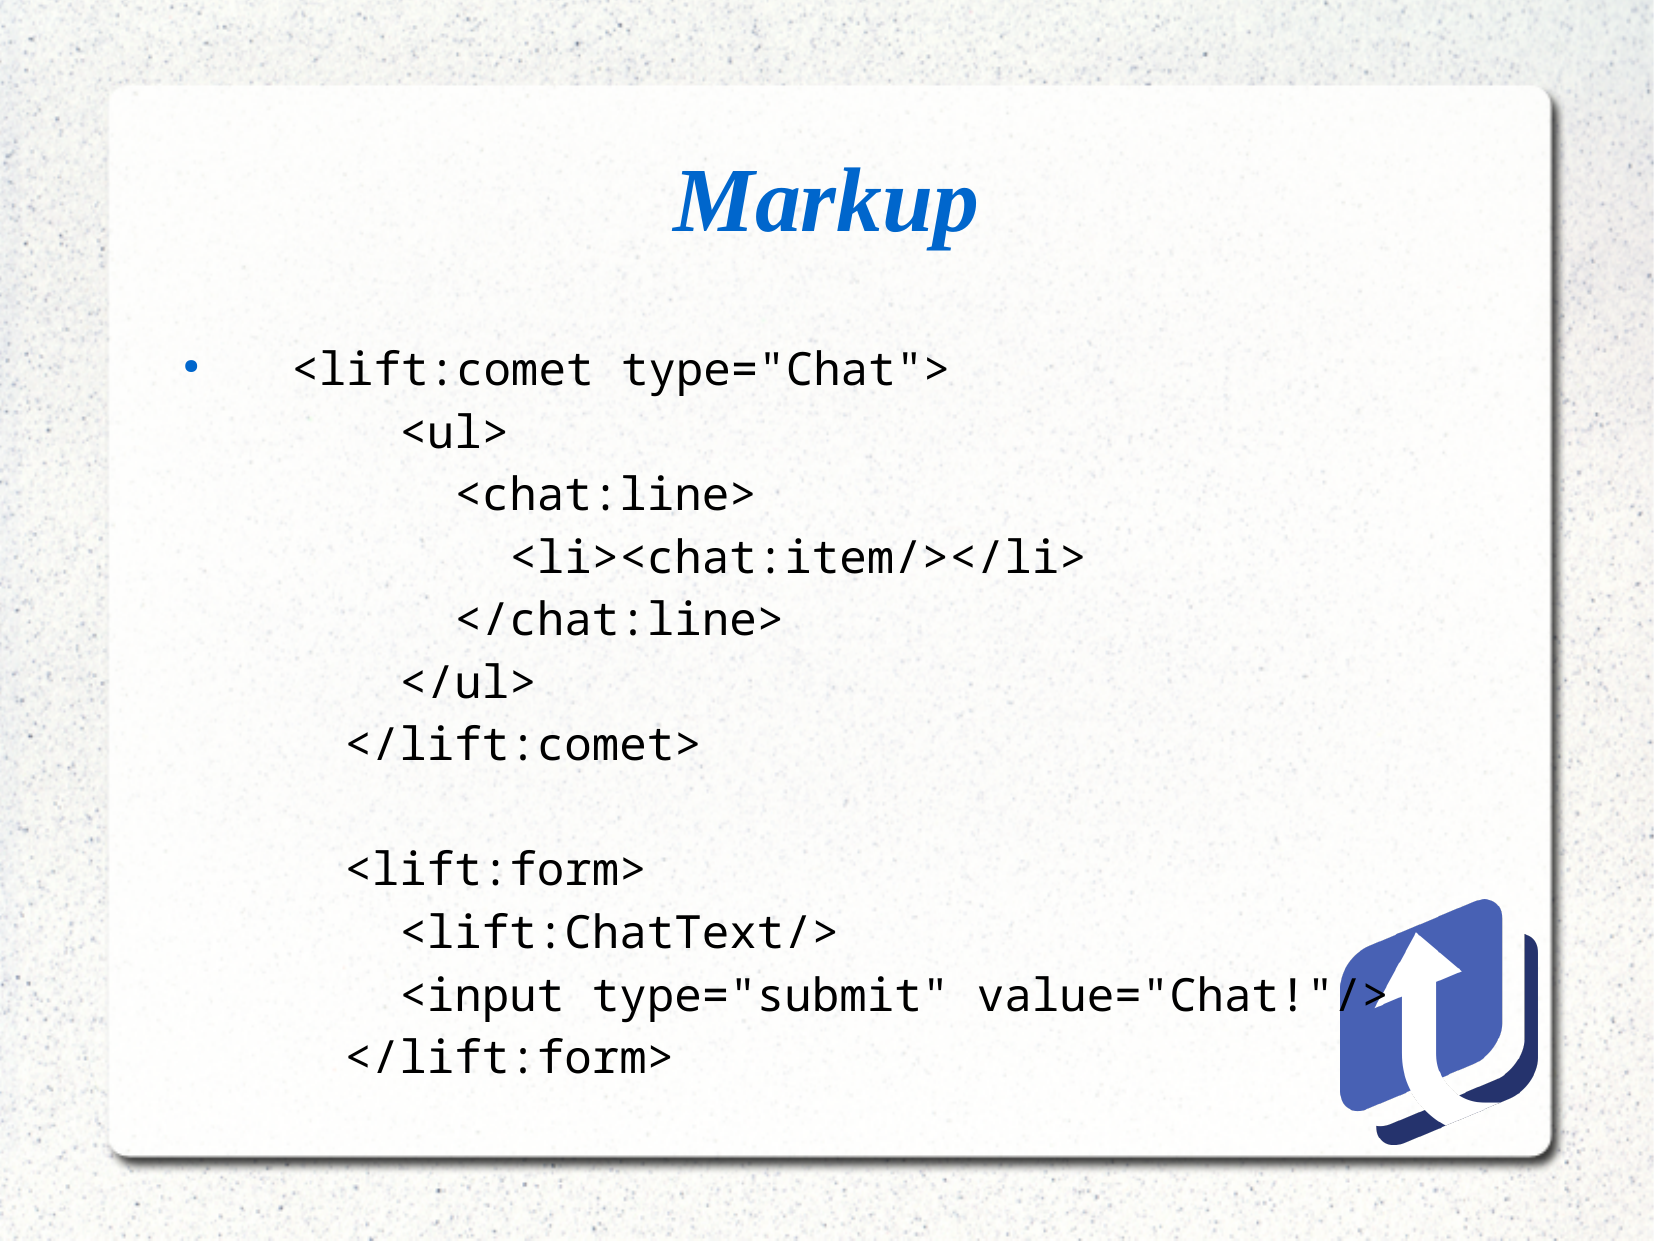

# Markup
 <lift:comet type="Chat">
 <ul>
 <chat:line>
 <li><chat:item/></li>
 </chat:line>
 </ul>
 </lift:comet>
 <lift:form>
 <lift:ChatText/>
 <input type="submit" value="Chat!"/>
 </lift:form>